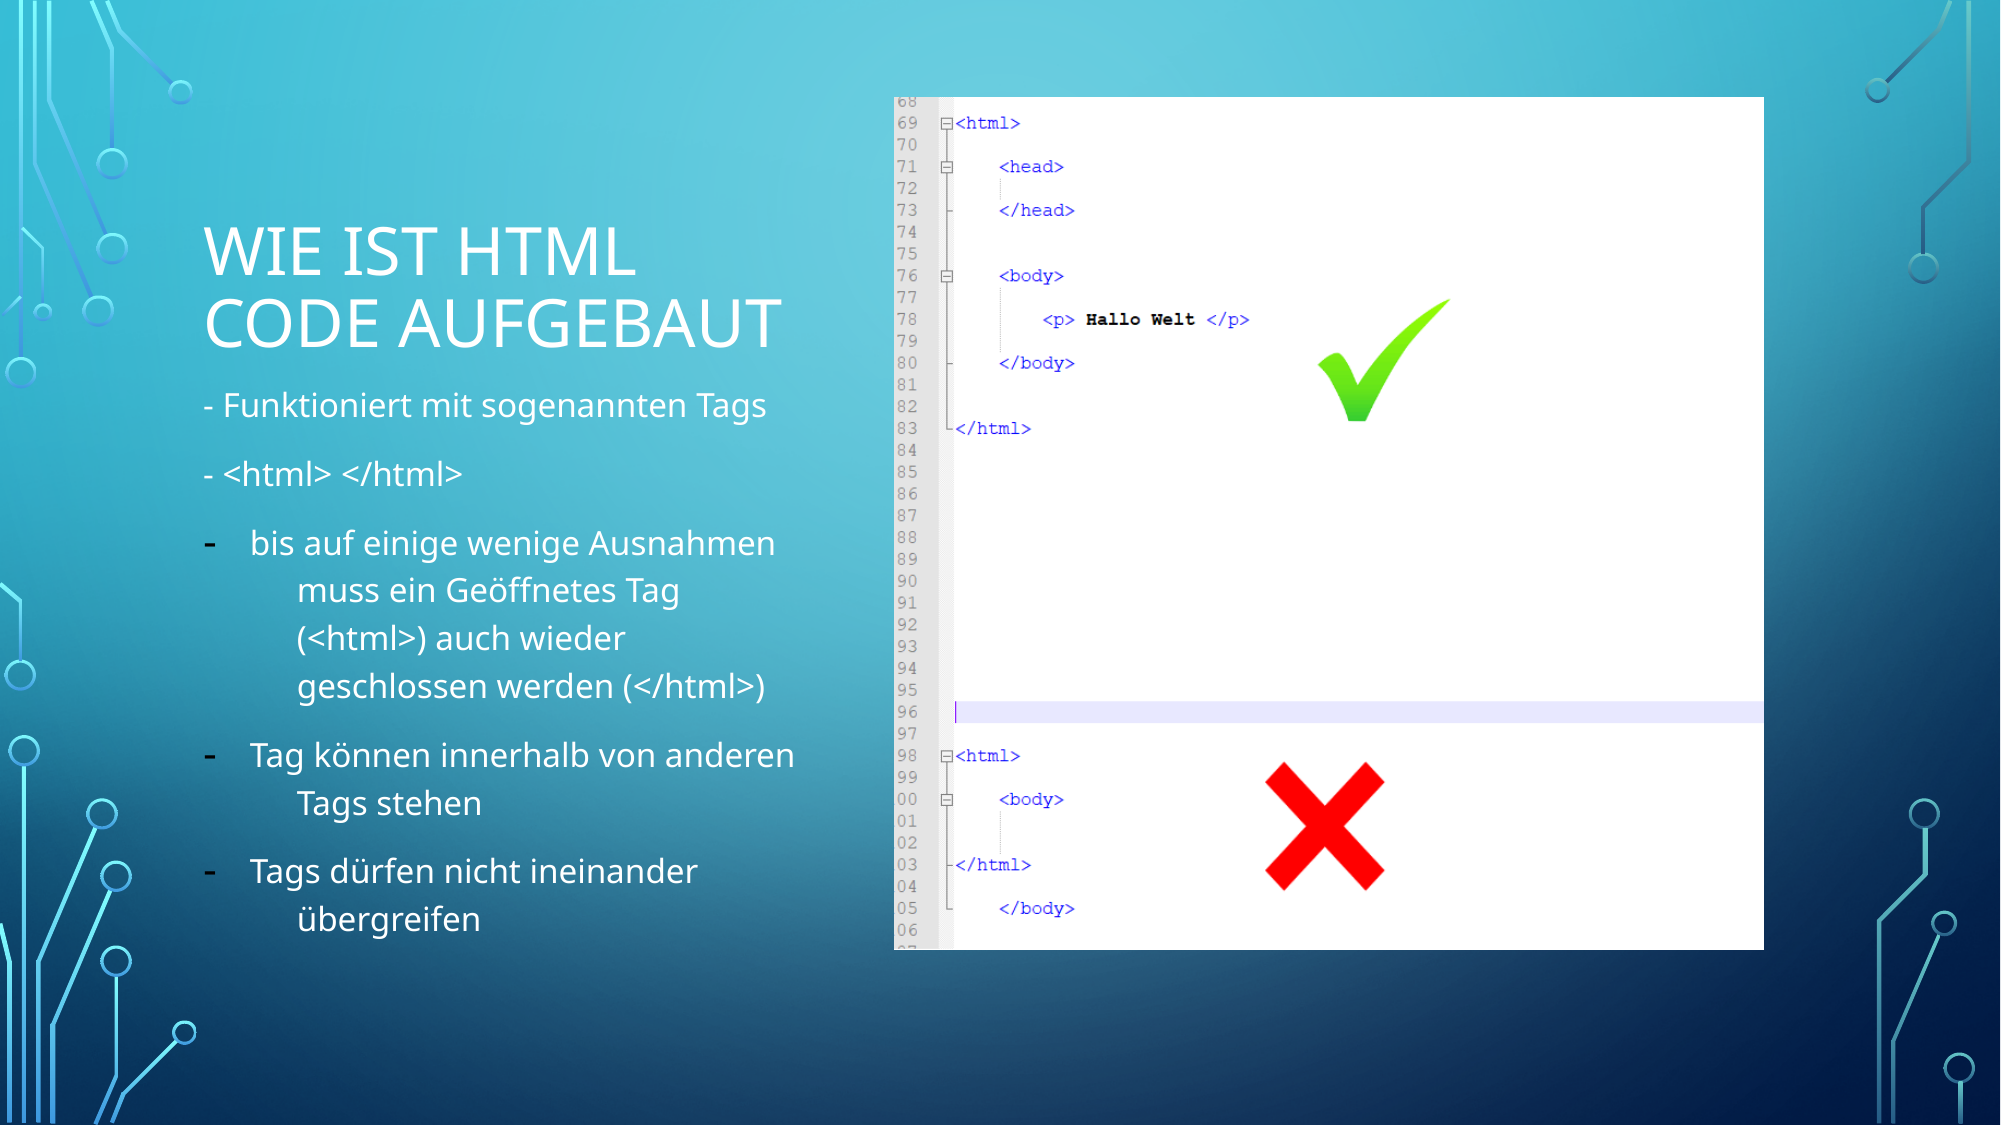

# Wie ist html code aufgebaut
- Funktioniert mit sogenannten Tags
- <html> </html>
bis auf einige wenige Ausnahmen muss ein Geöffnetes Tag (<html>) auch wieder geschlossen werden (</html>)
Tag können innerhalb von anderen Tags stehen
Tags dürfen nicht ineinander übergreifen